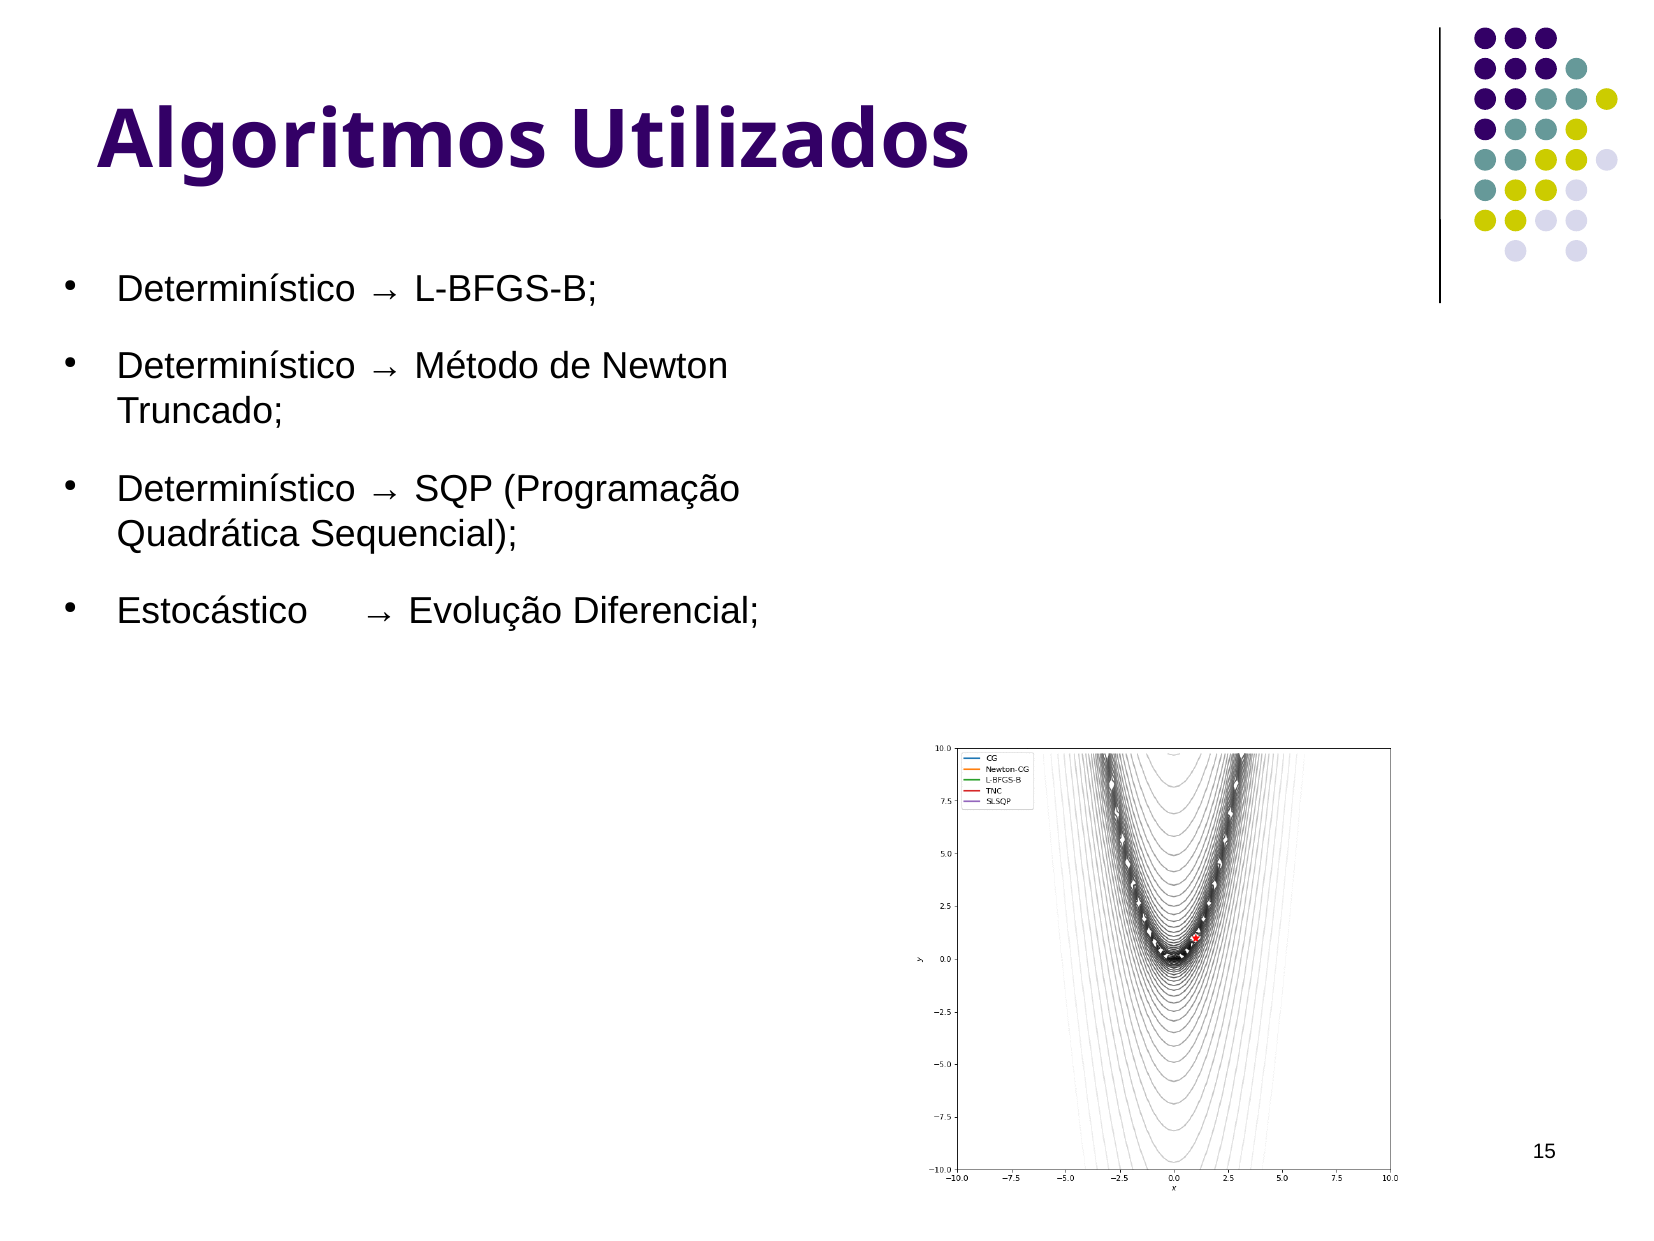

# Algoritmos Utilizados
Determinístico → L-BFGS-B;
Determinístico → Método de Newton Truncado;
Determinístico → SQP (Programação Quadrática Sequencial);
Estocástico → Evolução Diferencial;